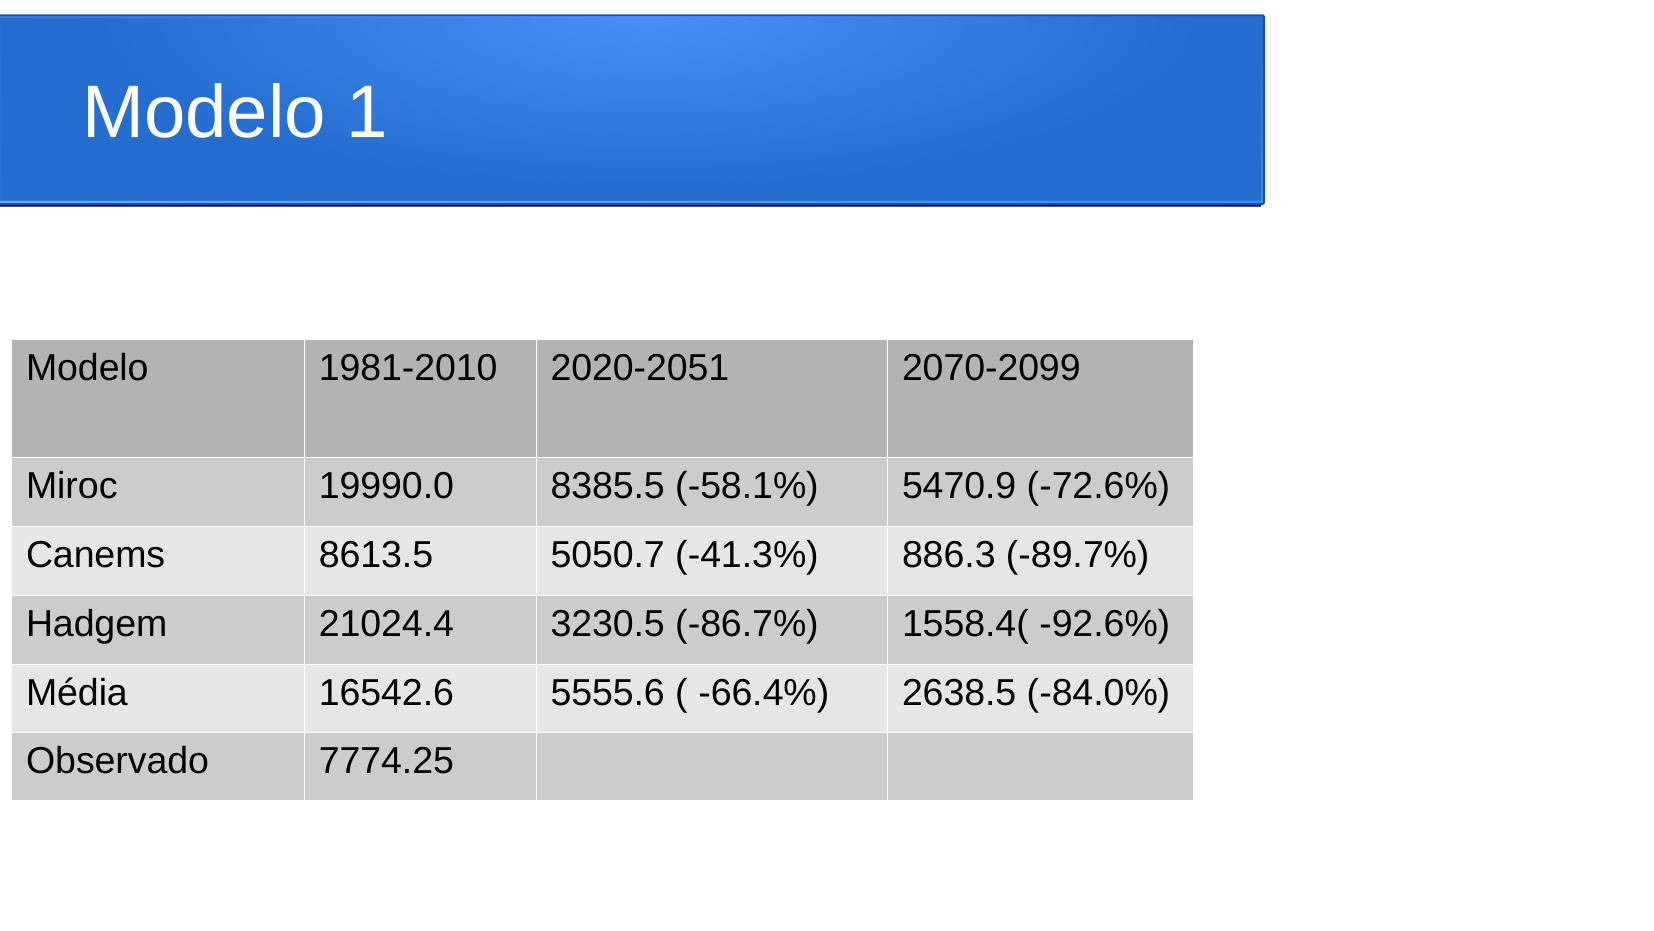

# Modelo 1
| Modelo | 1981-2010 | 2020-2051 | 2070-2099 |
| --- | --- | --- | --- |
| Miroc | 19990.0 | 8385.5 (-58.1%) | 5470.9 (-72.6%) |
| Canems | 8613.5 | 5050.7 (-41.3%) | 886.3 (-89.7%) |
| Hadgem | 21024.4 | 3230.5 (-86.7%) | 1558.4( -92.6%) |
| Média | 16542.6 | 5555.6 ( -66.4%) | 2638.5 (-84.0%) |
| Observado | 7774.25 | | |